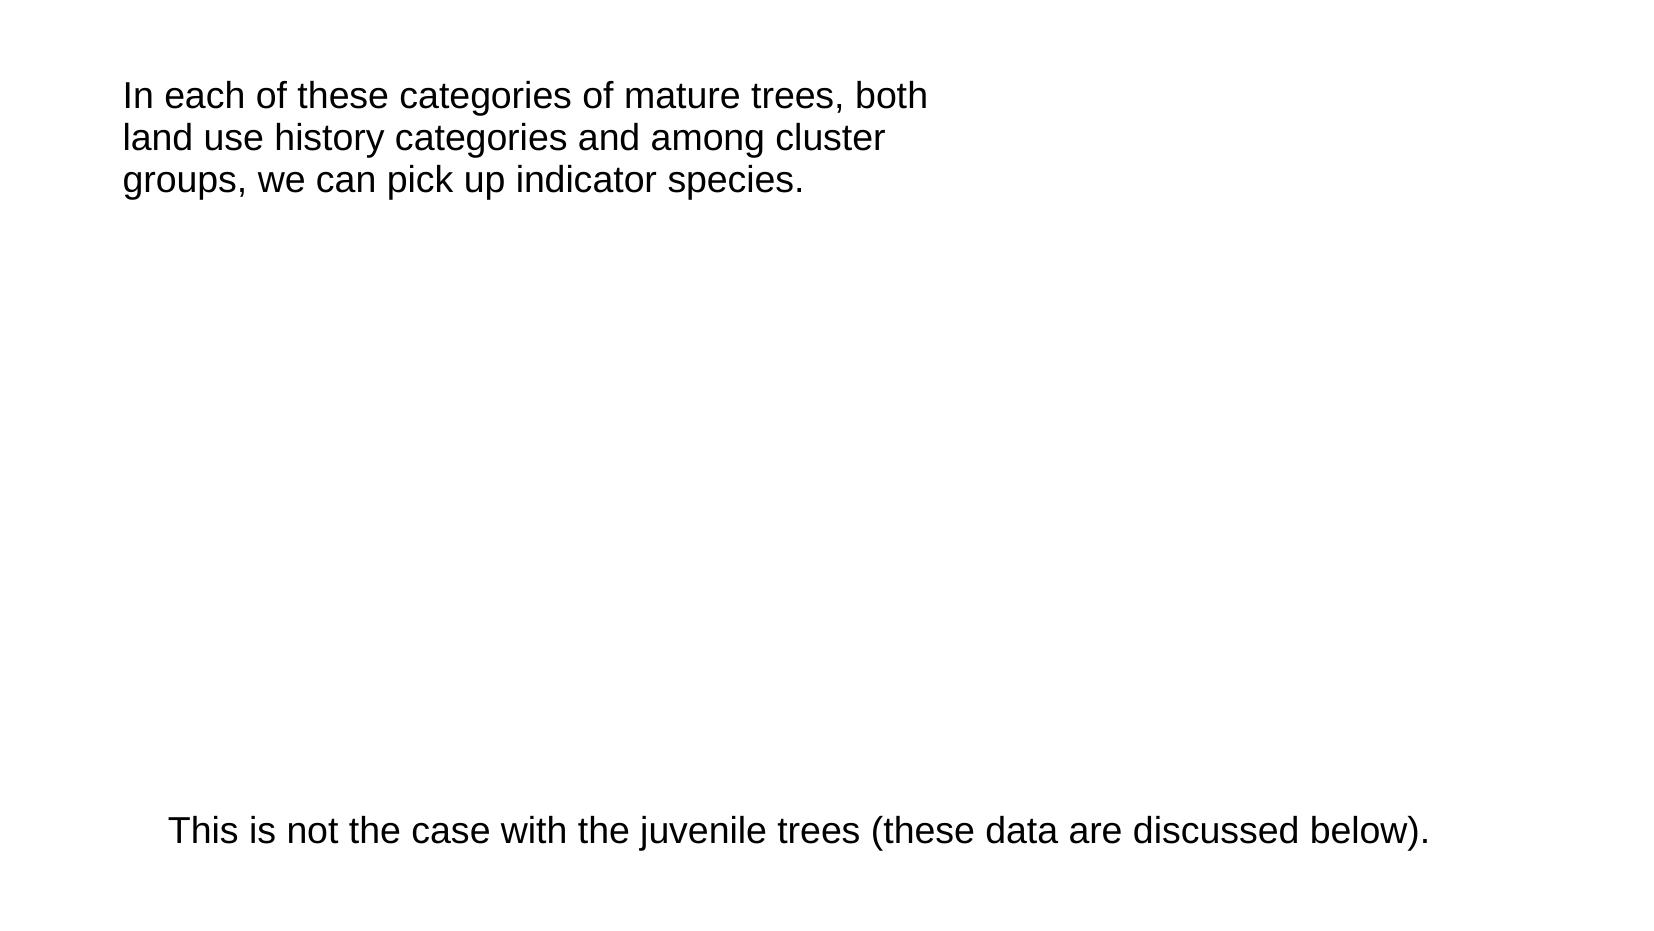

In each of these categories of mature trees, both land use history categories and among cluster groups, we can pick up indicator species.
This is not the case with the juvenile trees (these data are discussed below).